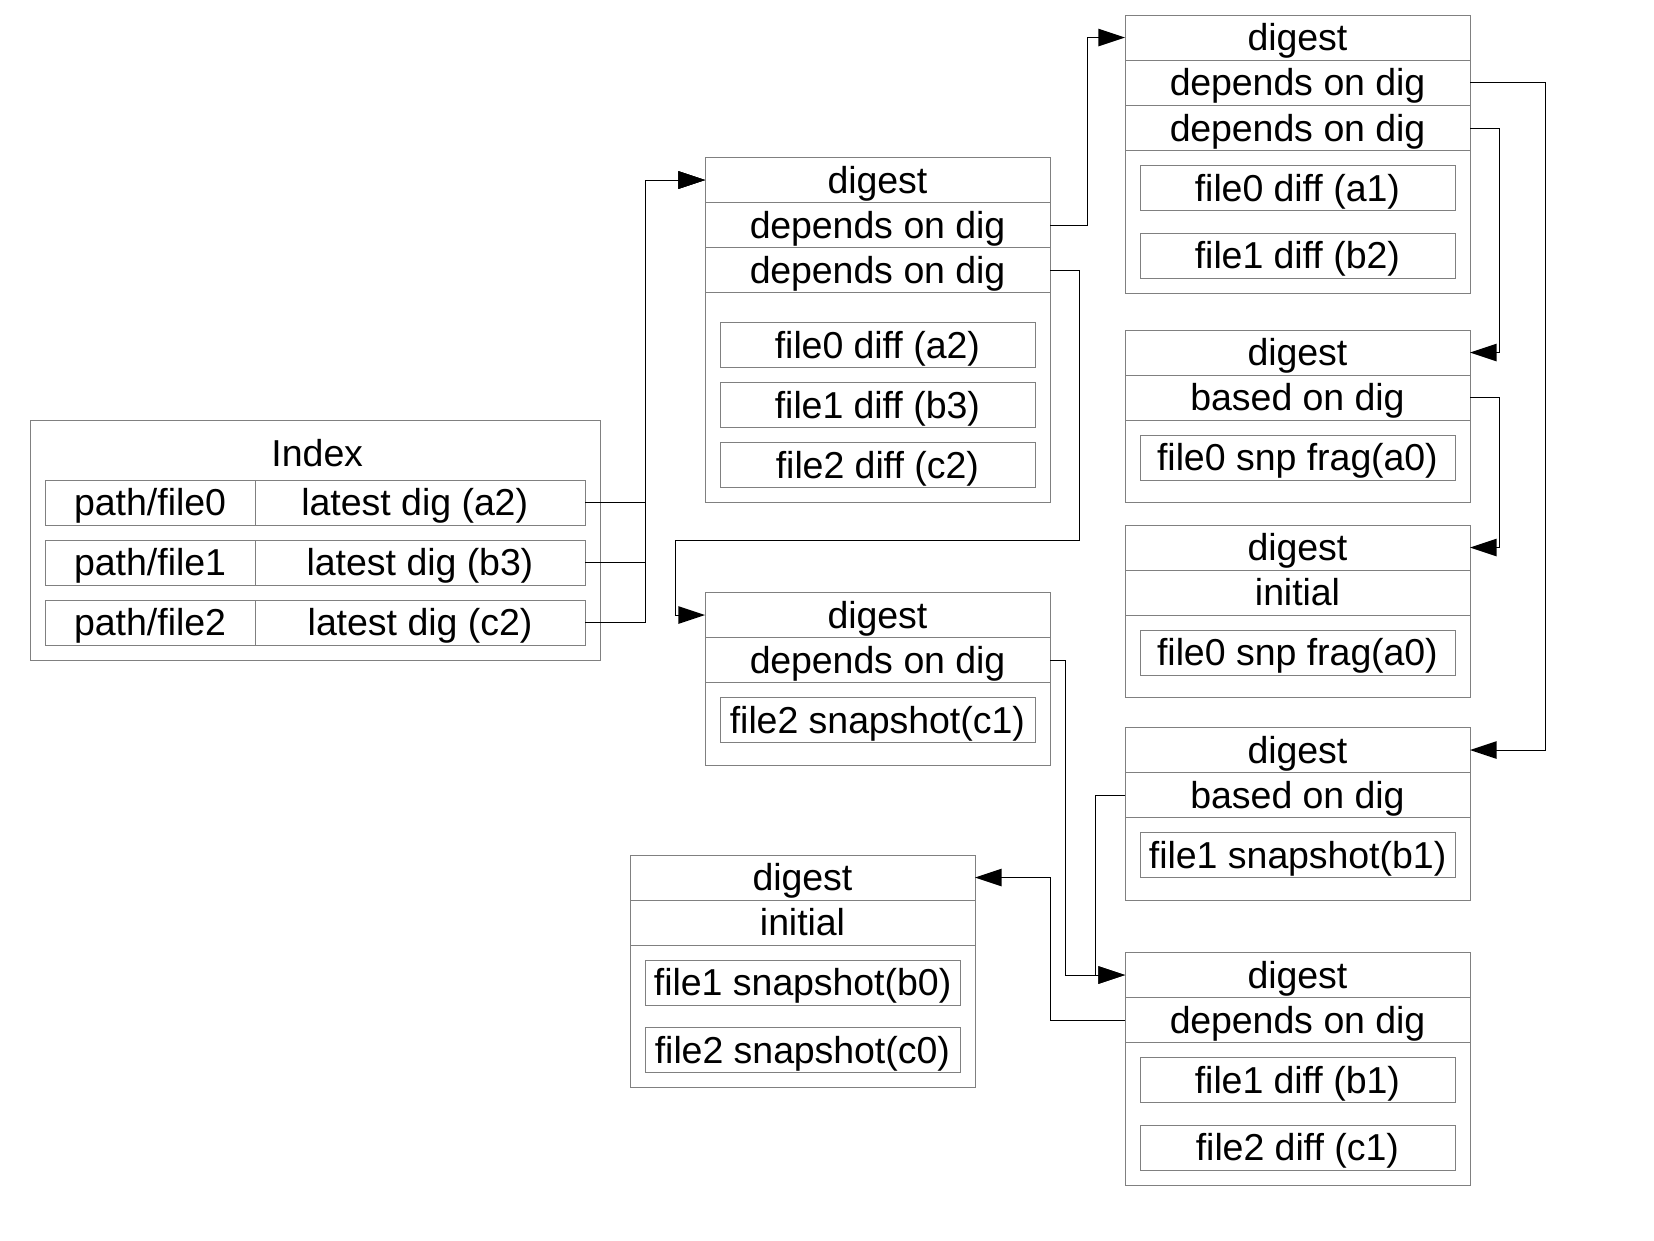

digest
depends on dig
depends on dig
digest
file0 diff (a1)
depends on dig
file1 diff (b2)
depends on dig
file0 diff (a2)
digest
based on dig
file1 diff (b3)
Index
file0 snp frag(a0)
file2 diff (c2)
path/file0
latest dig (a2)
digest
path/file1
latest dig (b3)
initial
digest
path/file2
latest dig (c2)
file0 snp frag(a0)
depends on dig
file2 snapshot(c1)
digest
based on dig
file1 snapshot(b1)
digest
initial
digest
file1 snapshot(b0)
depends on dig
file2 snapshot(c0)
file1 diff (b1)
file2 diff (c1)